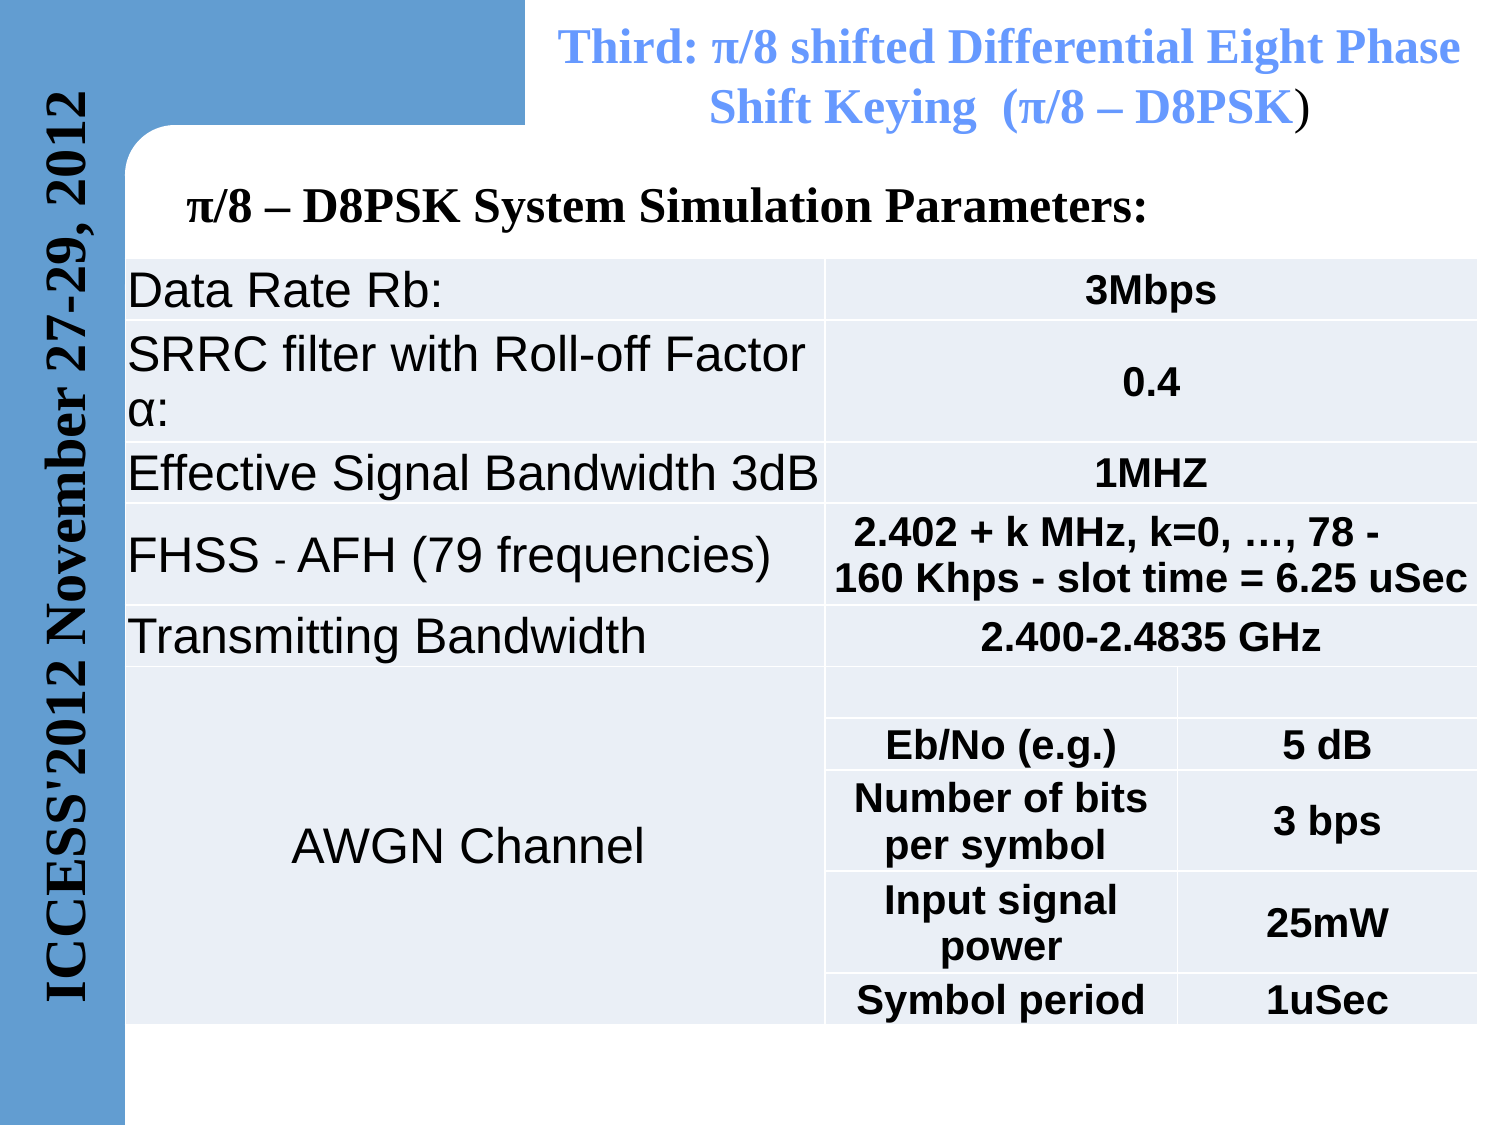

Third: π/8 shifted Differential Eight Phase Shift Keying (π/8 – D8PSK)
# π/8 – D8PSK System Simulation Parameters:
| Data Rate Rb: | 3Mbps | |
| --- | --- | --- |
| SRRC filter with Roll-off Factor α: | 0.4 | |
| Effective Signal Bandwidth 3dB | 1MHZ | |
| FHSS - AFH (79 frequencies) | 2.402 + k MHz, k=0, …, 78 - 160 Khps - slot time = 6.25 uSec | |
| Transmitting Bandwidth | 2.400-2.4835 GHz | |
| AWGN Channel | | |
| | Eb/No (e.g.) | 5 dB |
| | Number of bits per symbol | 3 bps |
| | Input signal power | 25mW |
| | Symbol period | 1uSec |